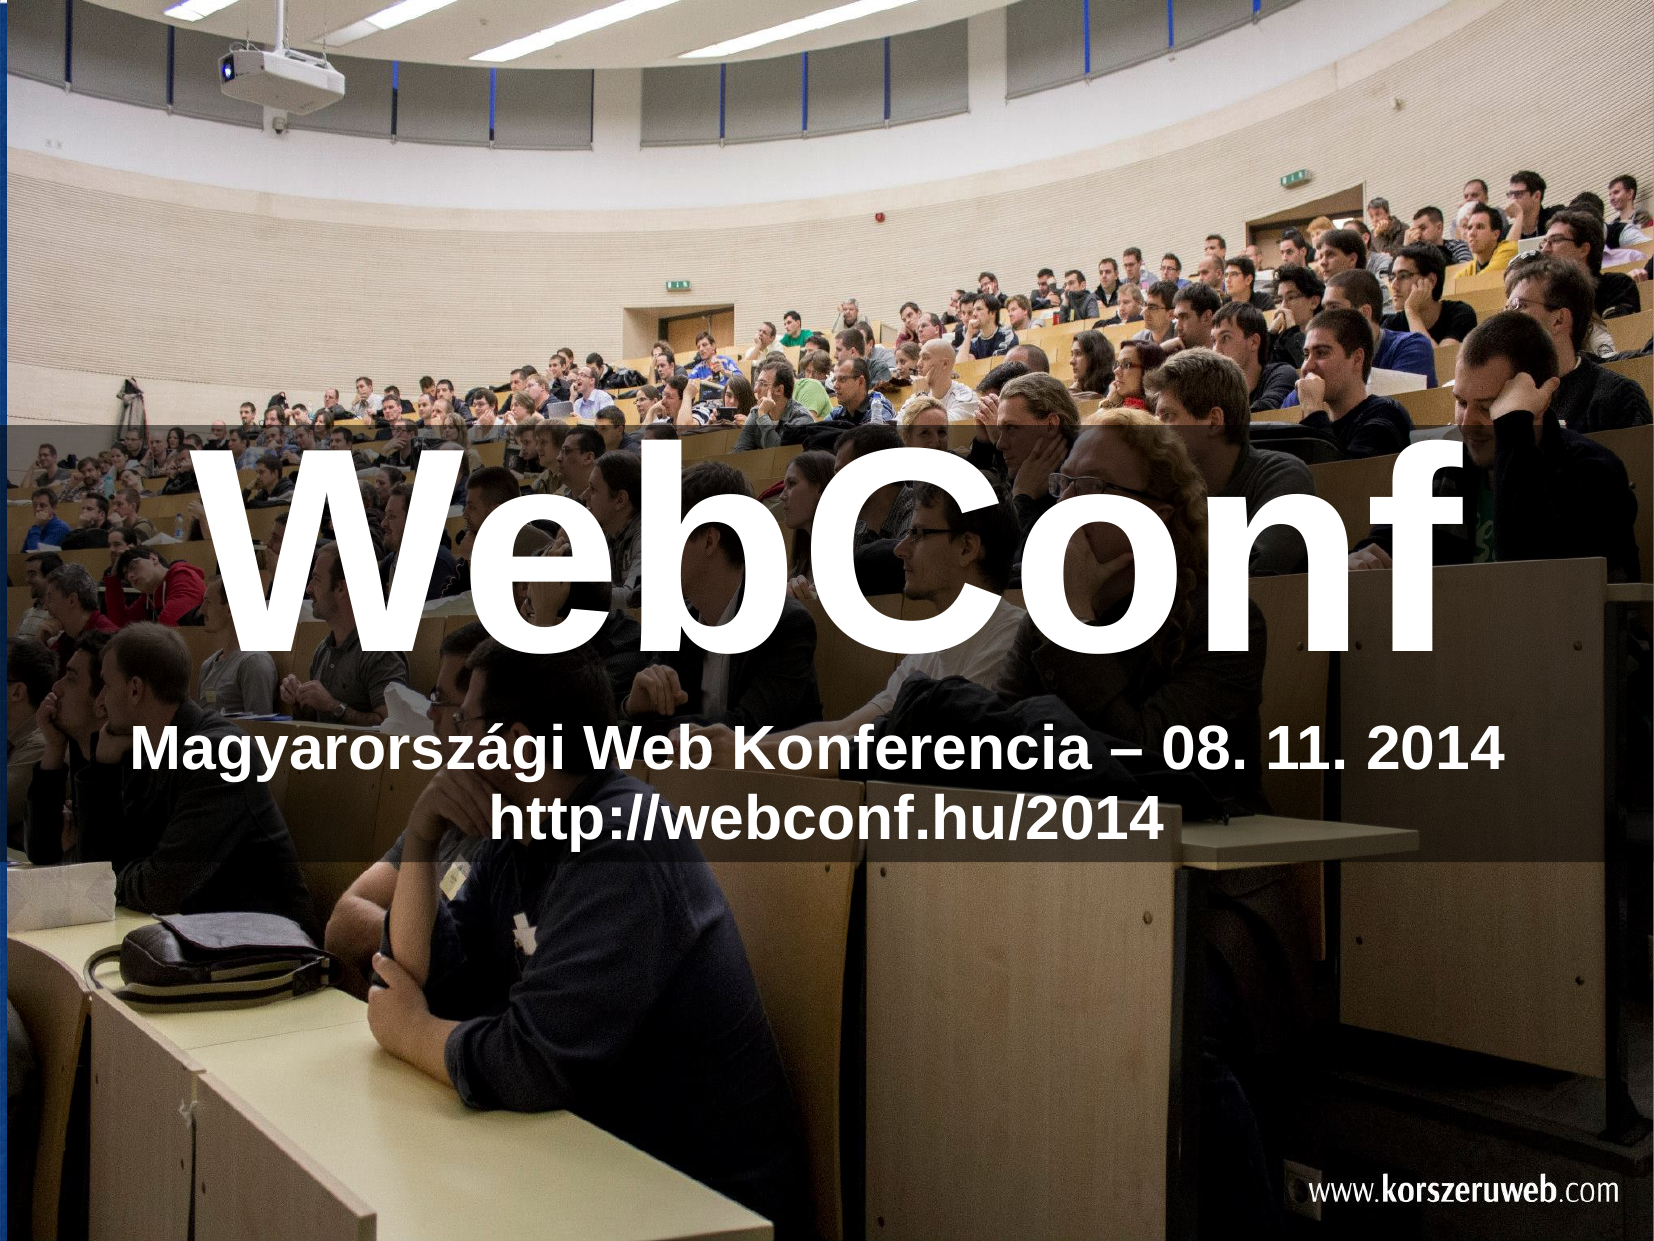

# WebConf
Magyarországi Web Konferencia – 08. 11. 2014
http://webconf.hu/2014